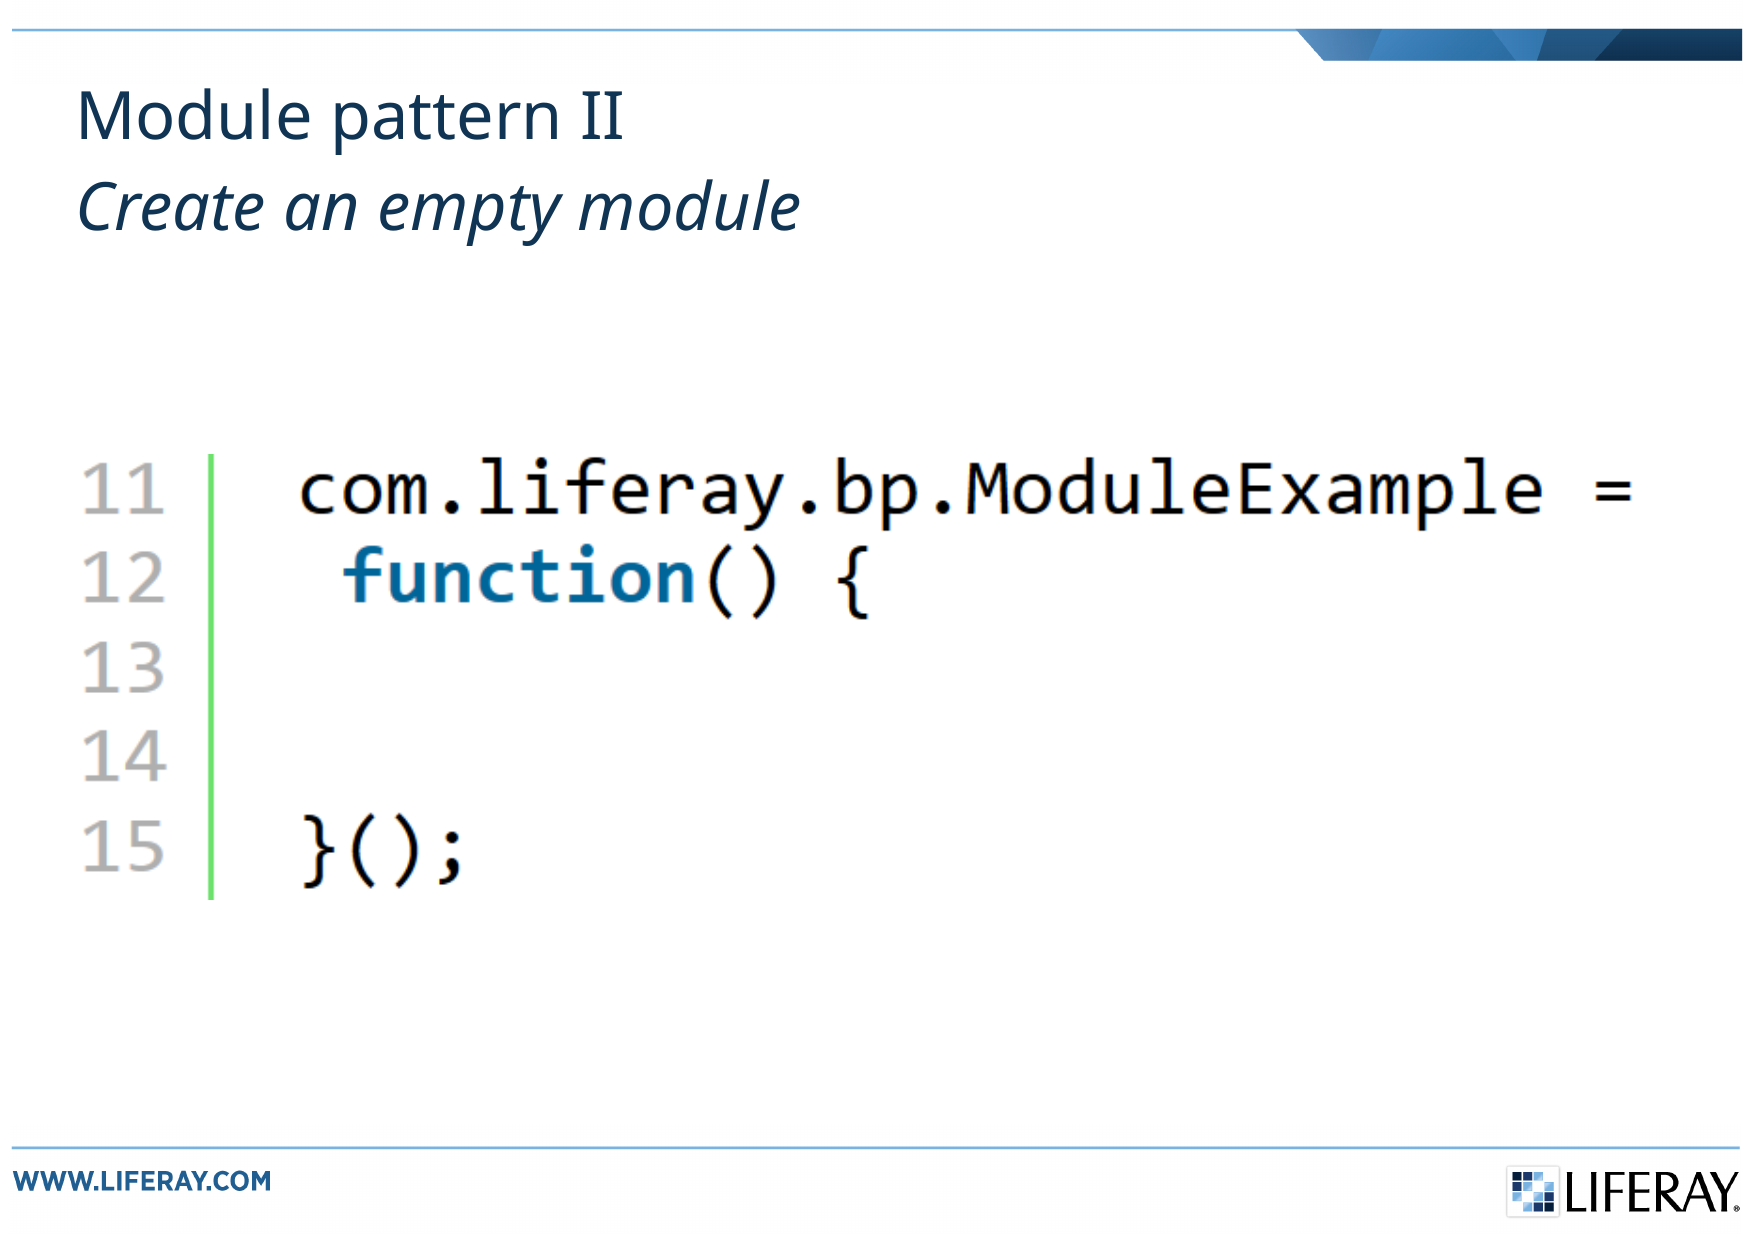

# Module pattern II Create an empty module